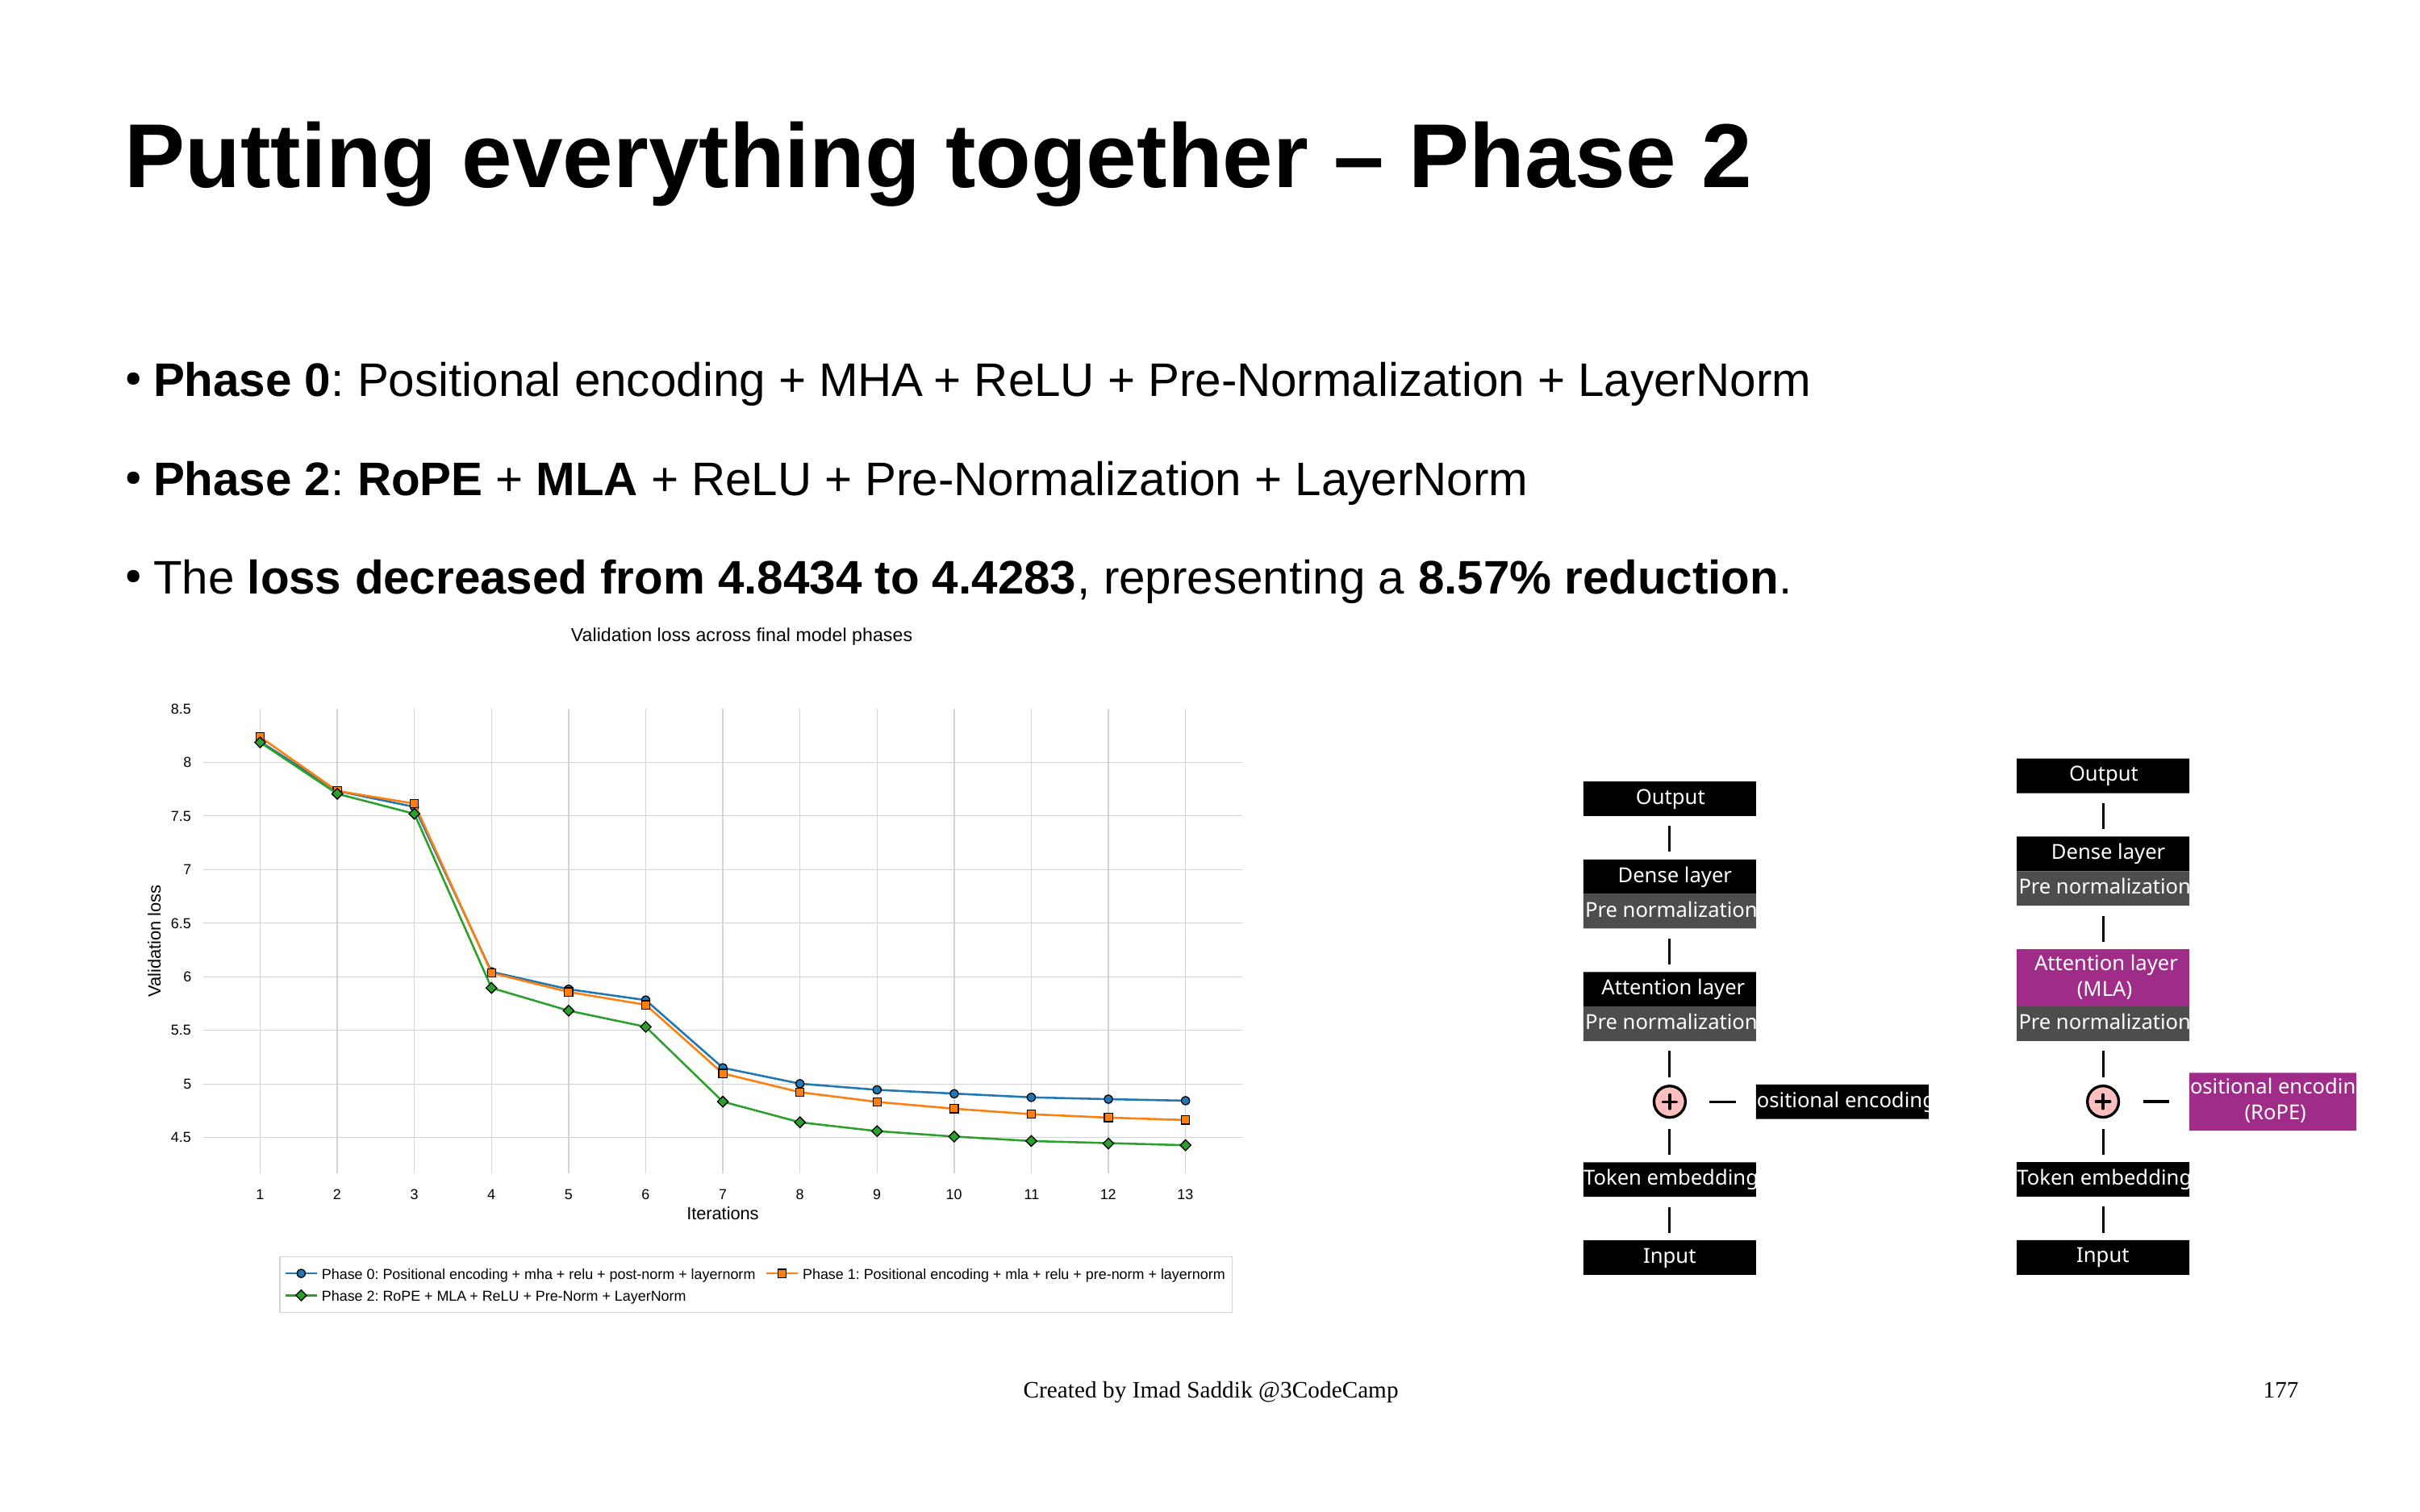

Putting everything together – Phase 2
Phase 0: Positional encoding + MHA + ReLU + Pre-Normalization + LayerNorm
Phase 2: RoPE + MLA + ReLU + Pre-Normalization + LayerNorm
The loss decreased from 4.8434 to 4.4283, representing a 8.57% reduction.
Created by Imad Saddik @3CodeCamp
177